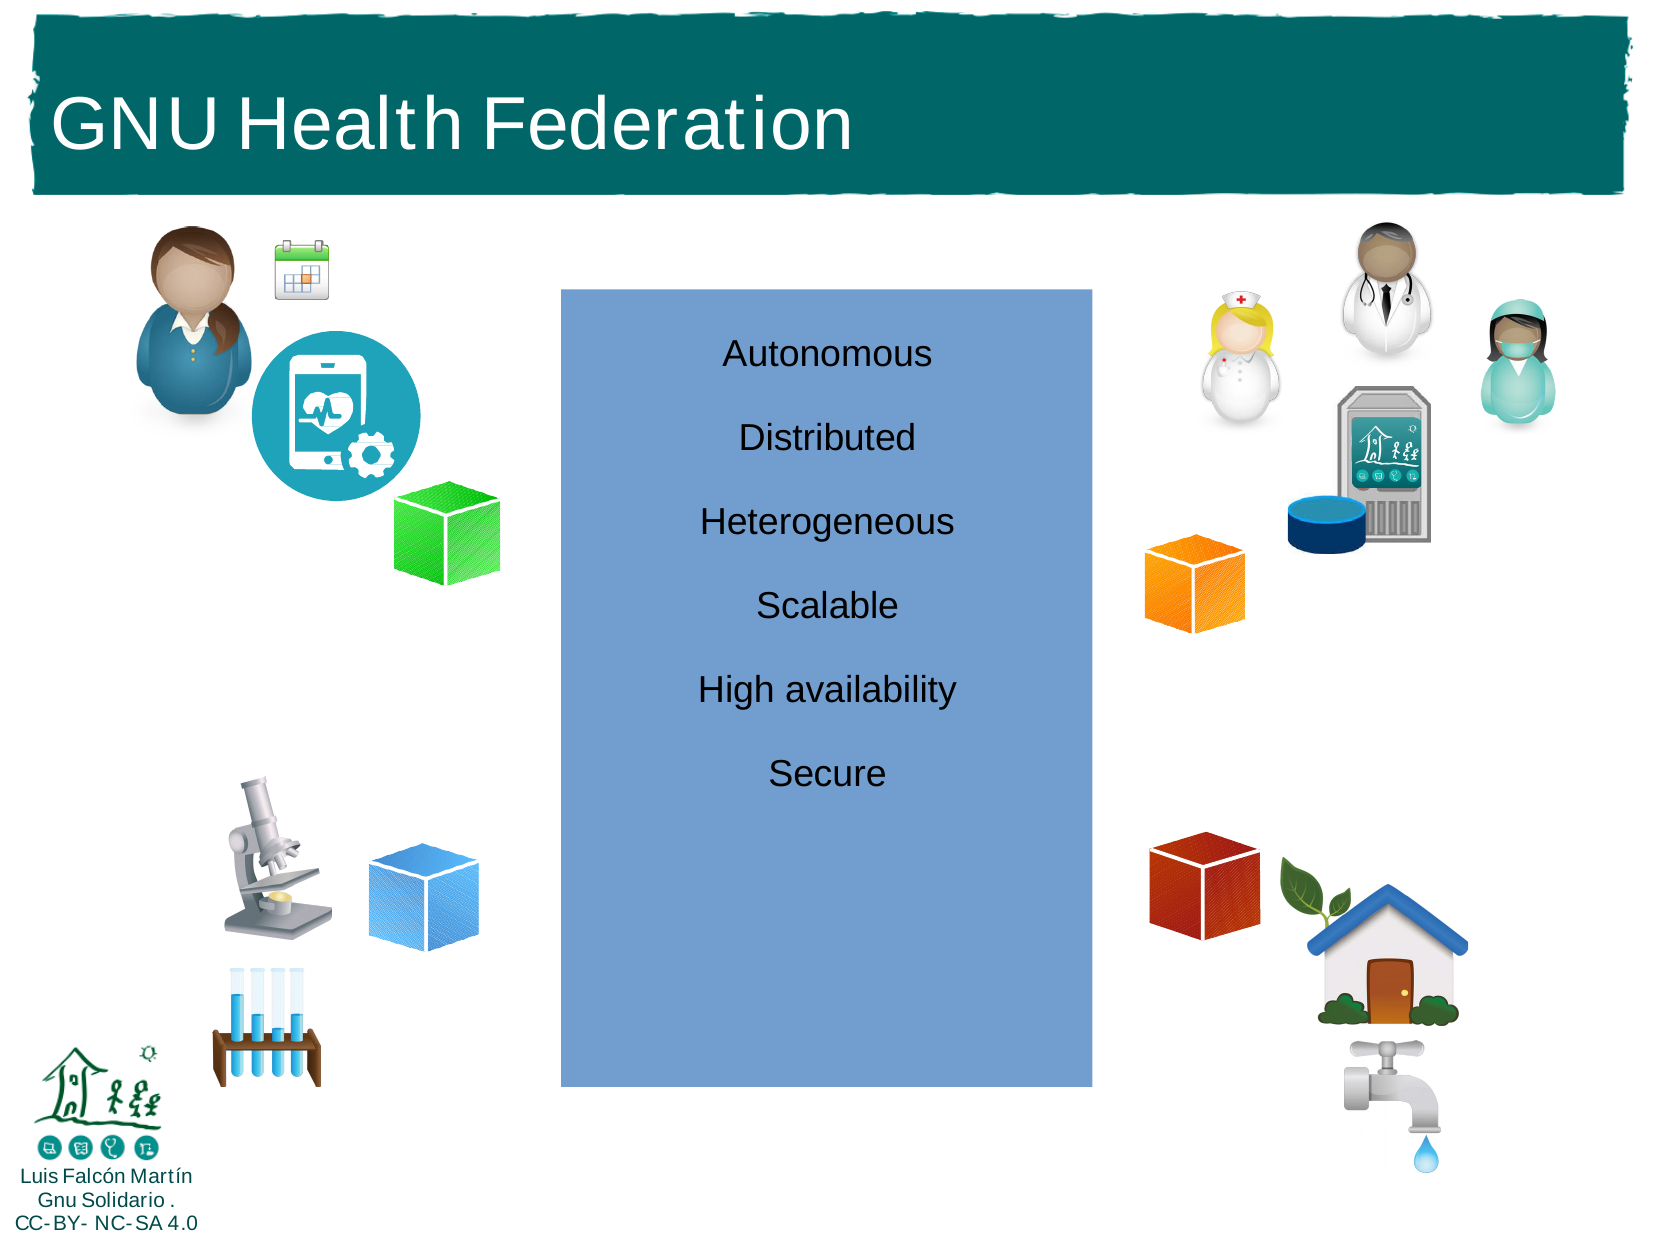

# GNUHealthFederation
Autonomous Distributed Heterogeneous Scalable
High availability Secure
LuisFalcónMartín
GnuSolidario.
CC-BY-NC-SA4.0